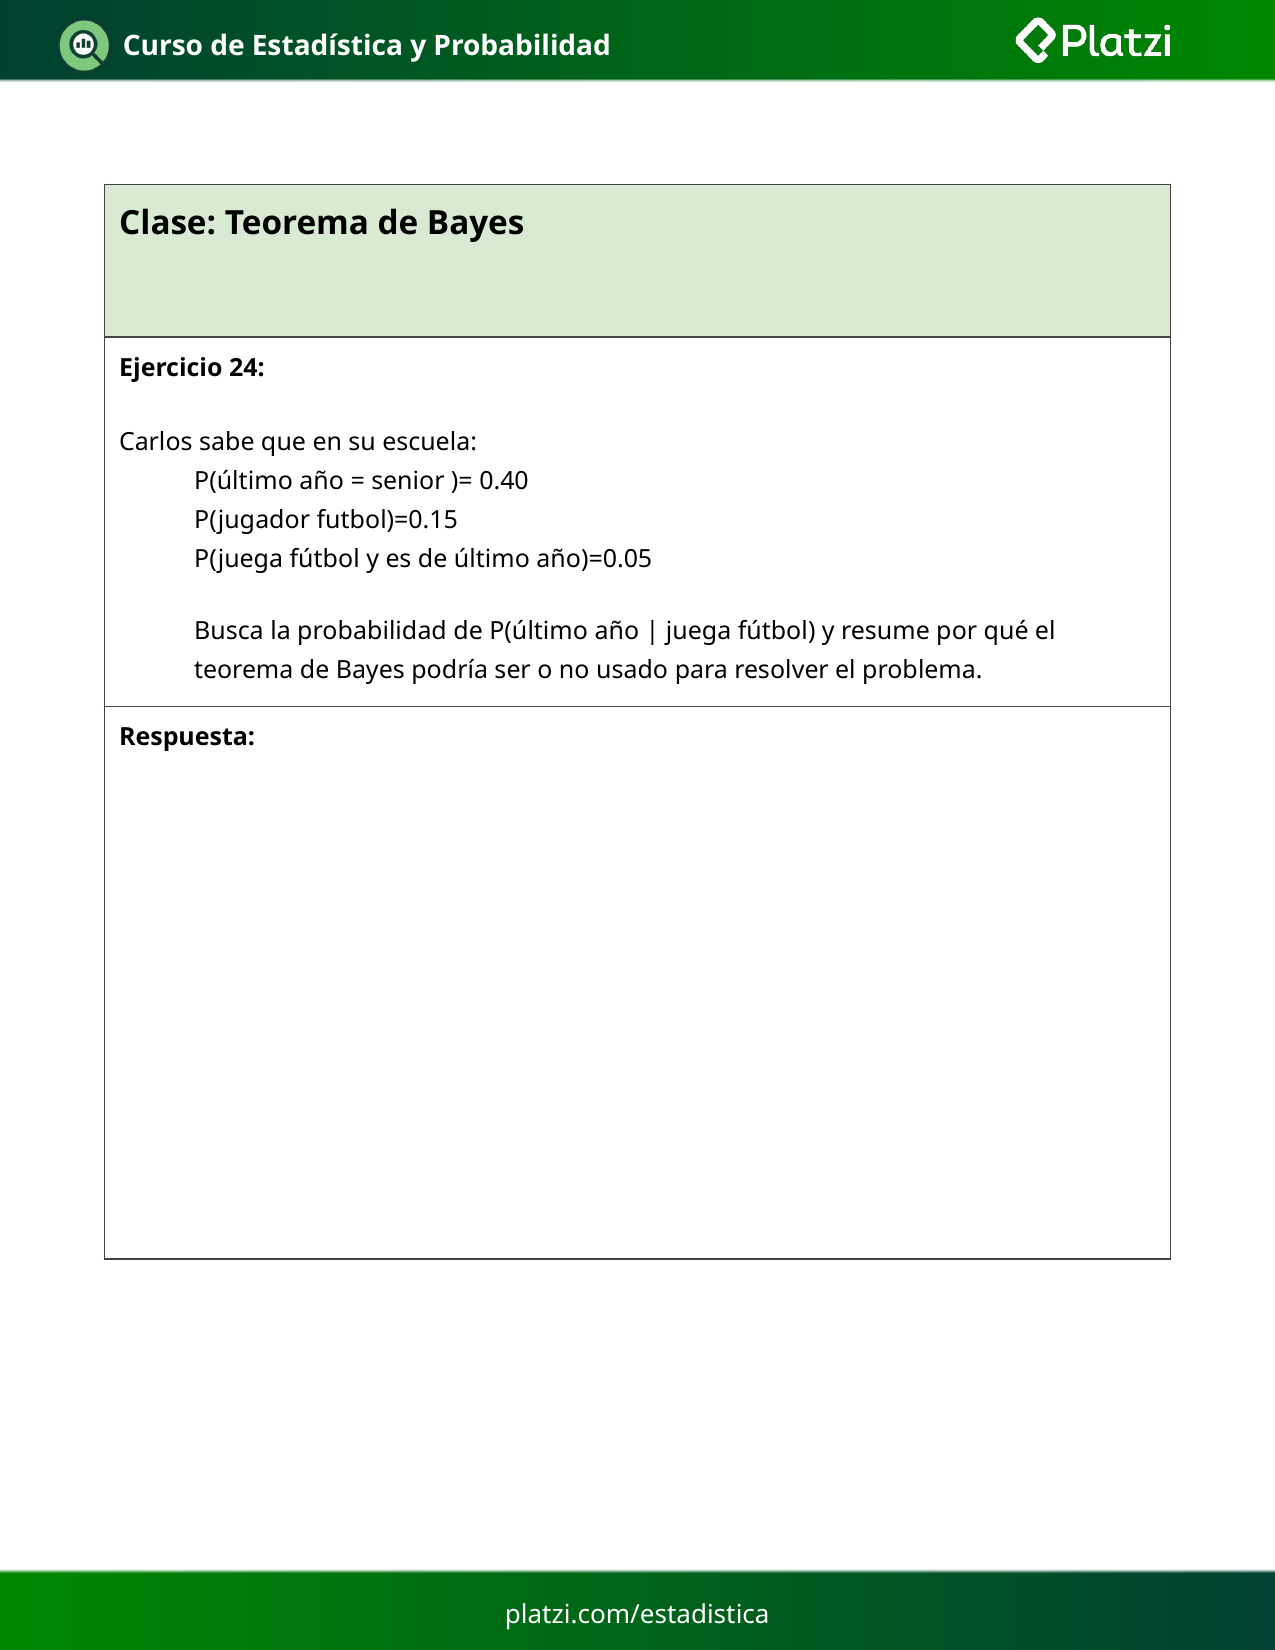

Curso de Estadística y Probabilidad
| Clase: Teorema de Bayes |
| --- |
| Ejercicio 24: Carlos sabe que en su escuela: P(último año = senior )= 0.40 P(jugador futbol)=0.15 P(juega fútbol y es de último año)=0.05 Busca la probabilidad de P(último año | juega fútbol) y resume por qué el teorema de Bayes podría ser o no usado para resolver el problema. |
| Respuesta: |
# platzi.com/estadistica